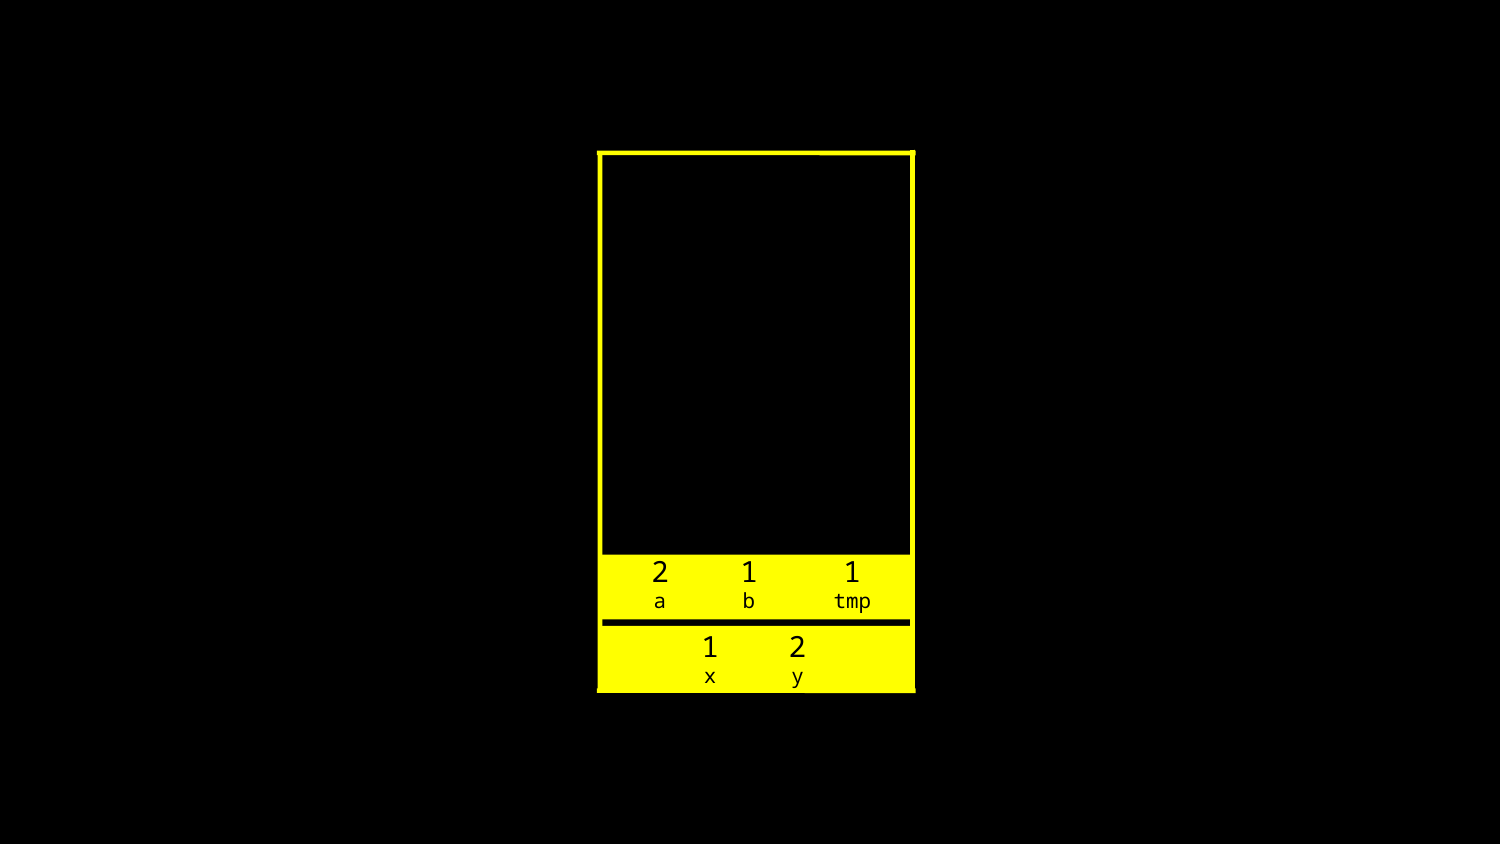

2
a
1
b
1
tmp
1
x
2
y